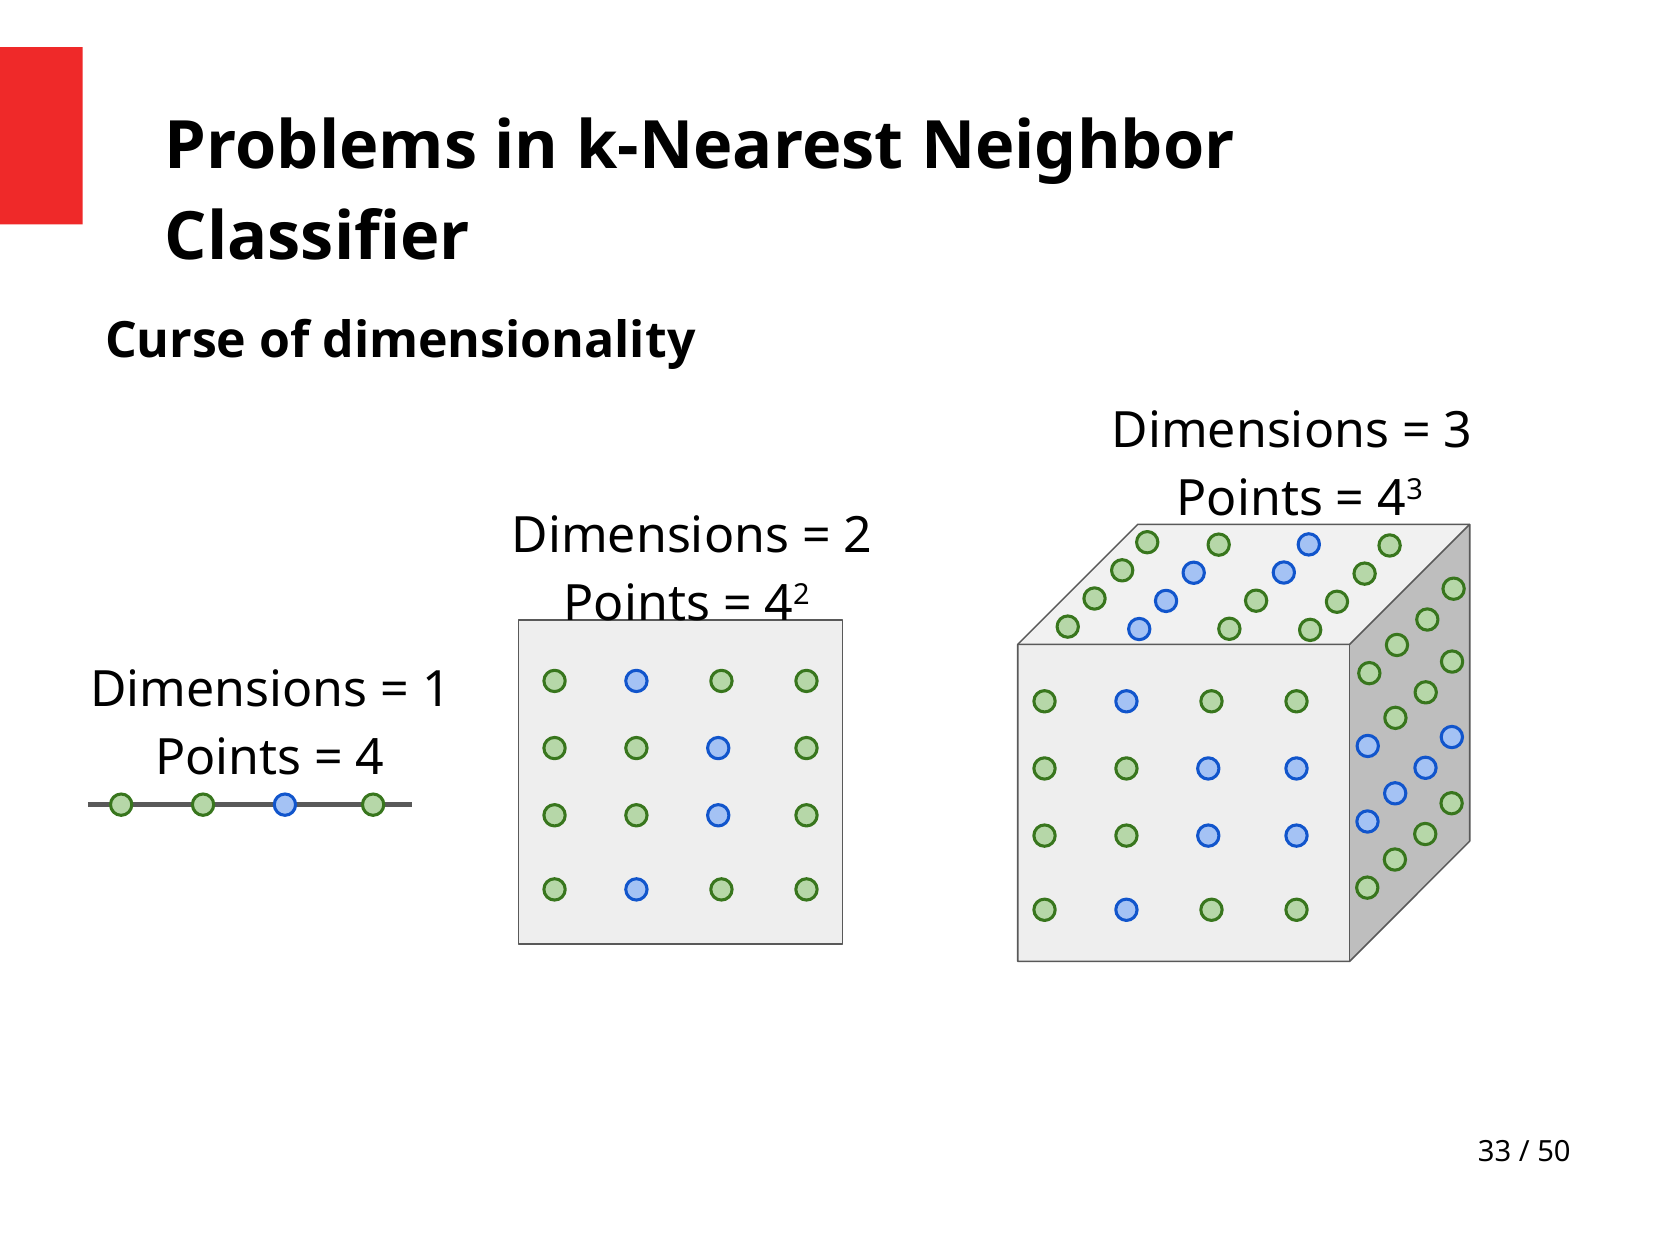

Problems in k-Nearest Neighbor Classifier
Curse of dimensionality
Dimensions = 3
 Points = 43
Dimensions = 2
 Points = 42
Dimensions = 1
 Points = 4
33